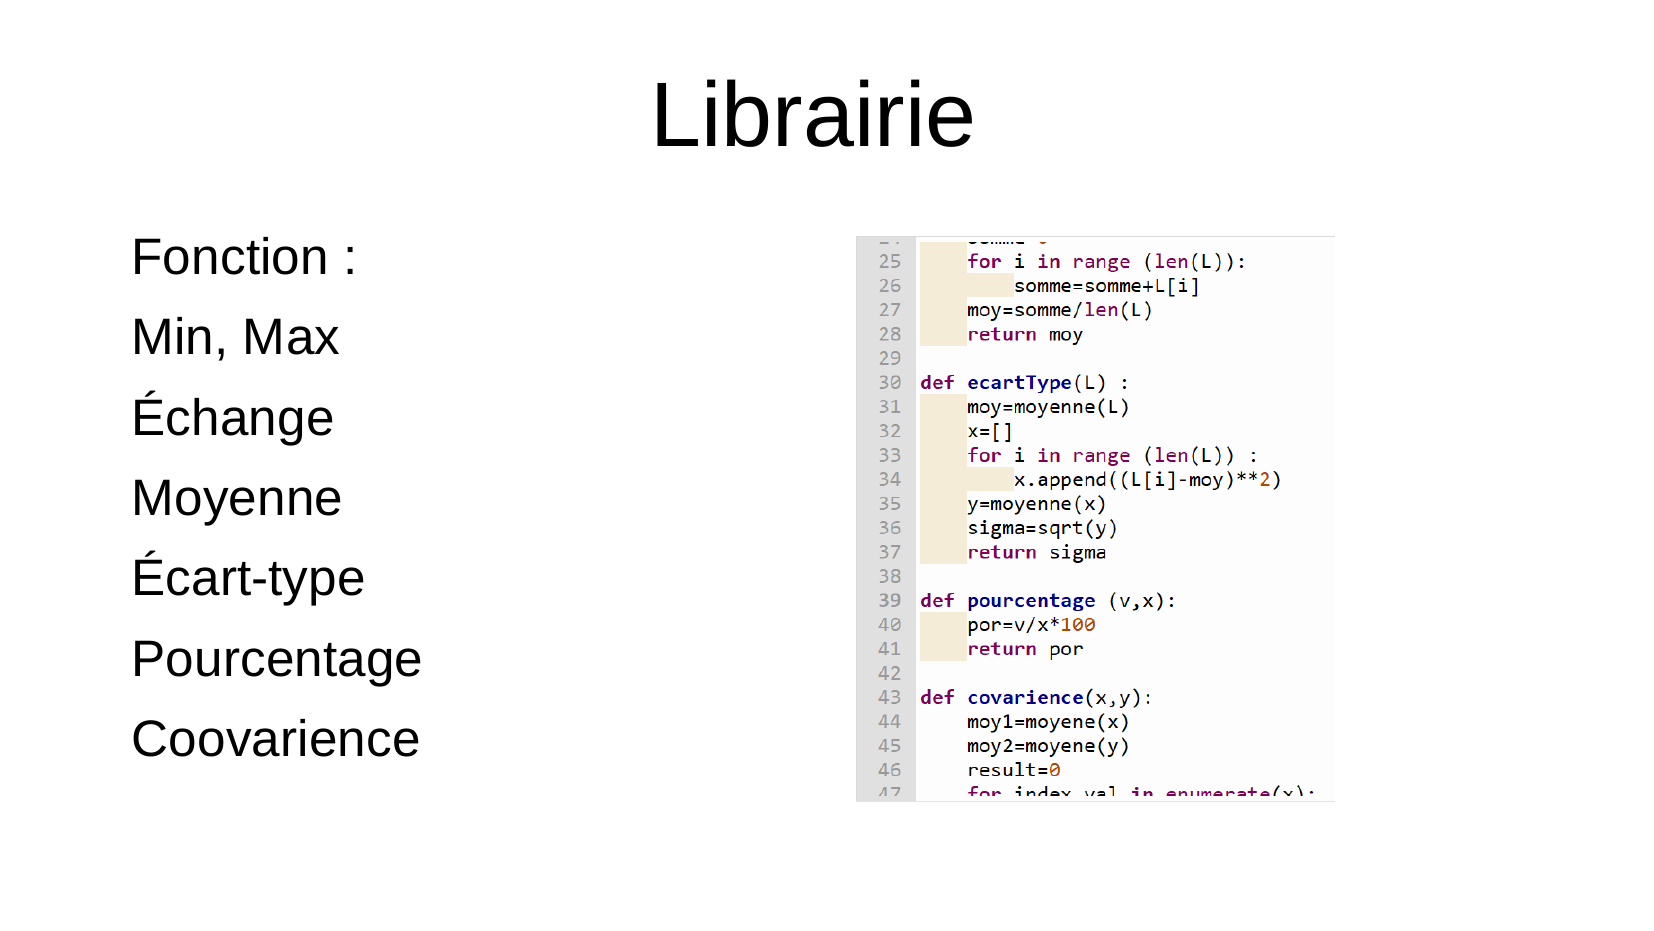

# Librairie
Fonction :
Min, Max
Échange
Moyenne
Écart-type
Pourcentage
Coovarience